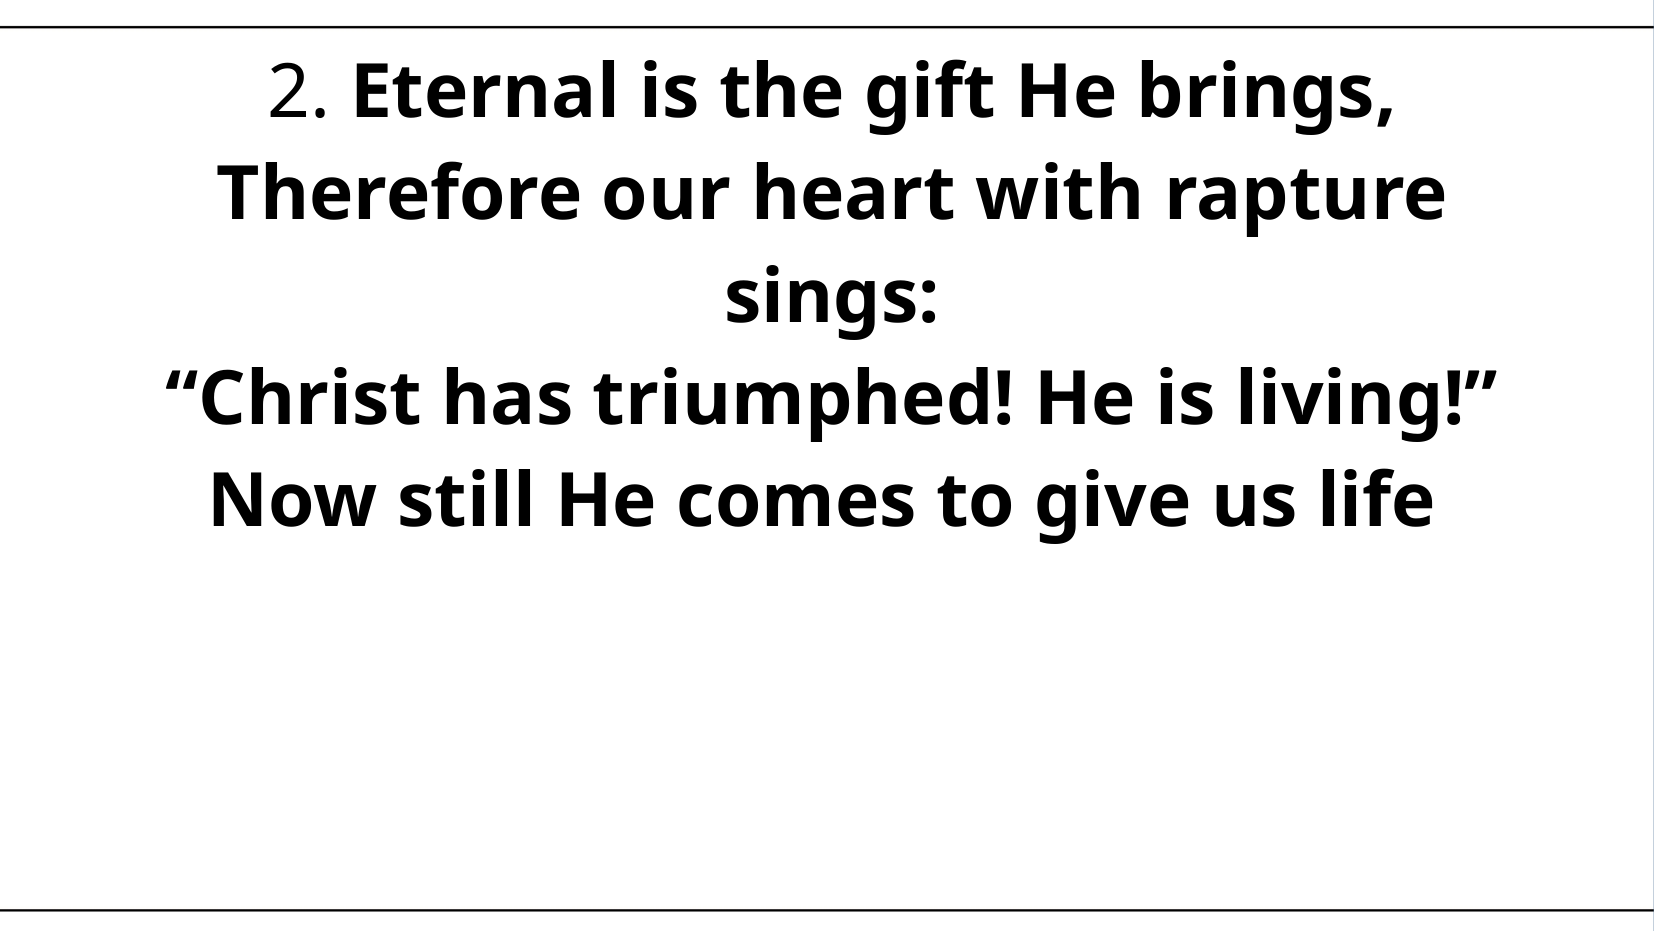

2. Eternal is the gift He brings,
Therefore our heart with rapture sings:
“Christ has triumphed! He is living!”
Now still He comes to give us life